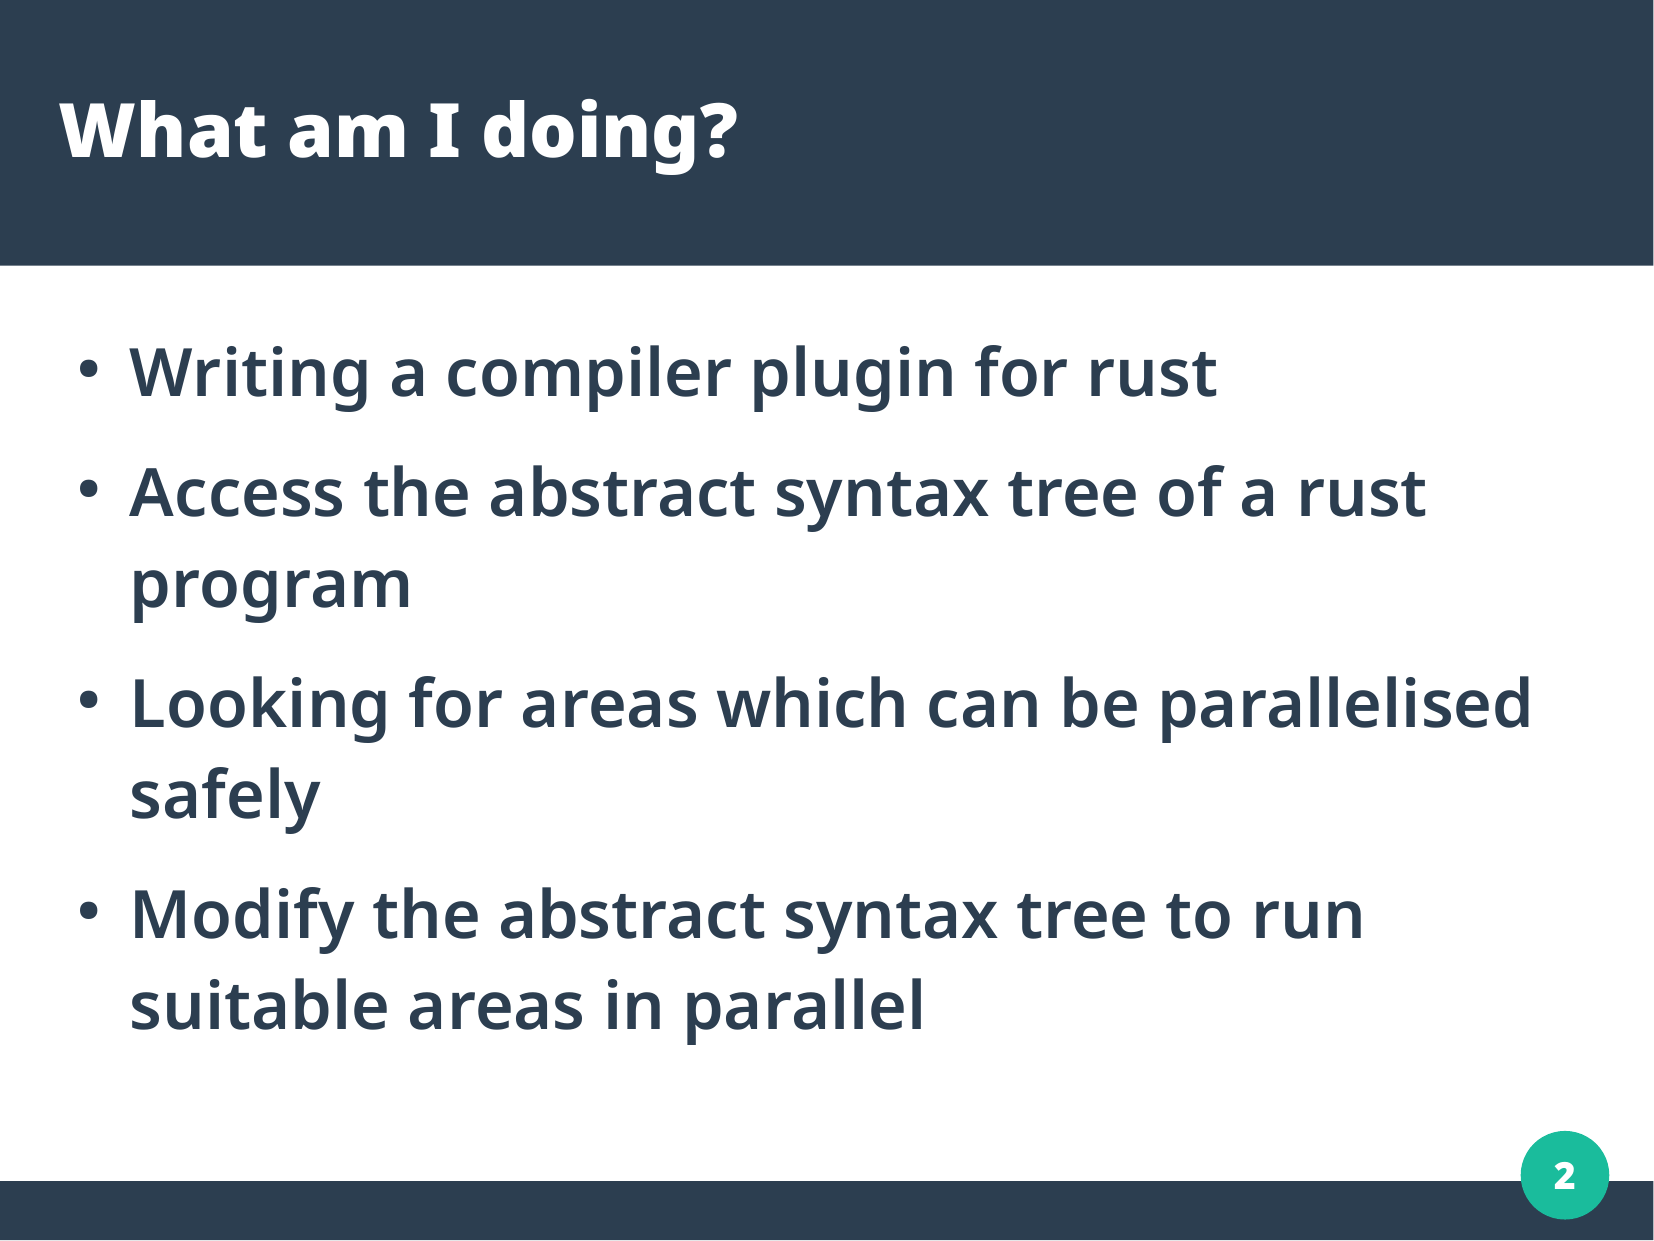

# What am I doing?
Writing a compiler plugin for rust
Access the abstract syntax tree of a rust program
Looking for areas which can be parallelised safely
Modify the abstract syntax tree to run suitable areas in parallel
2